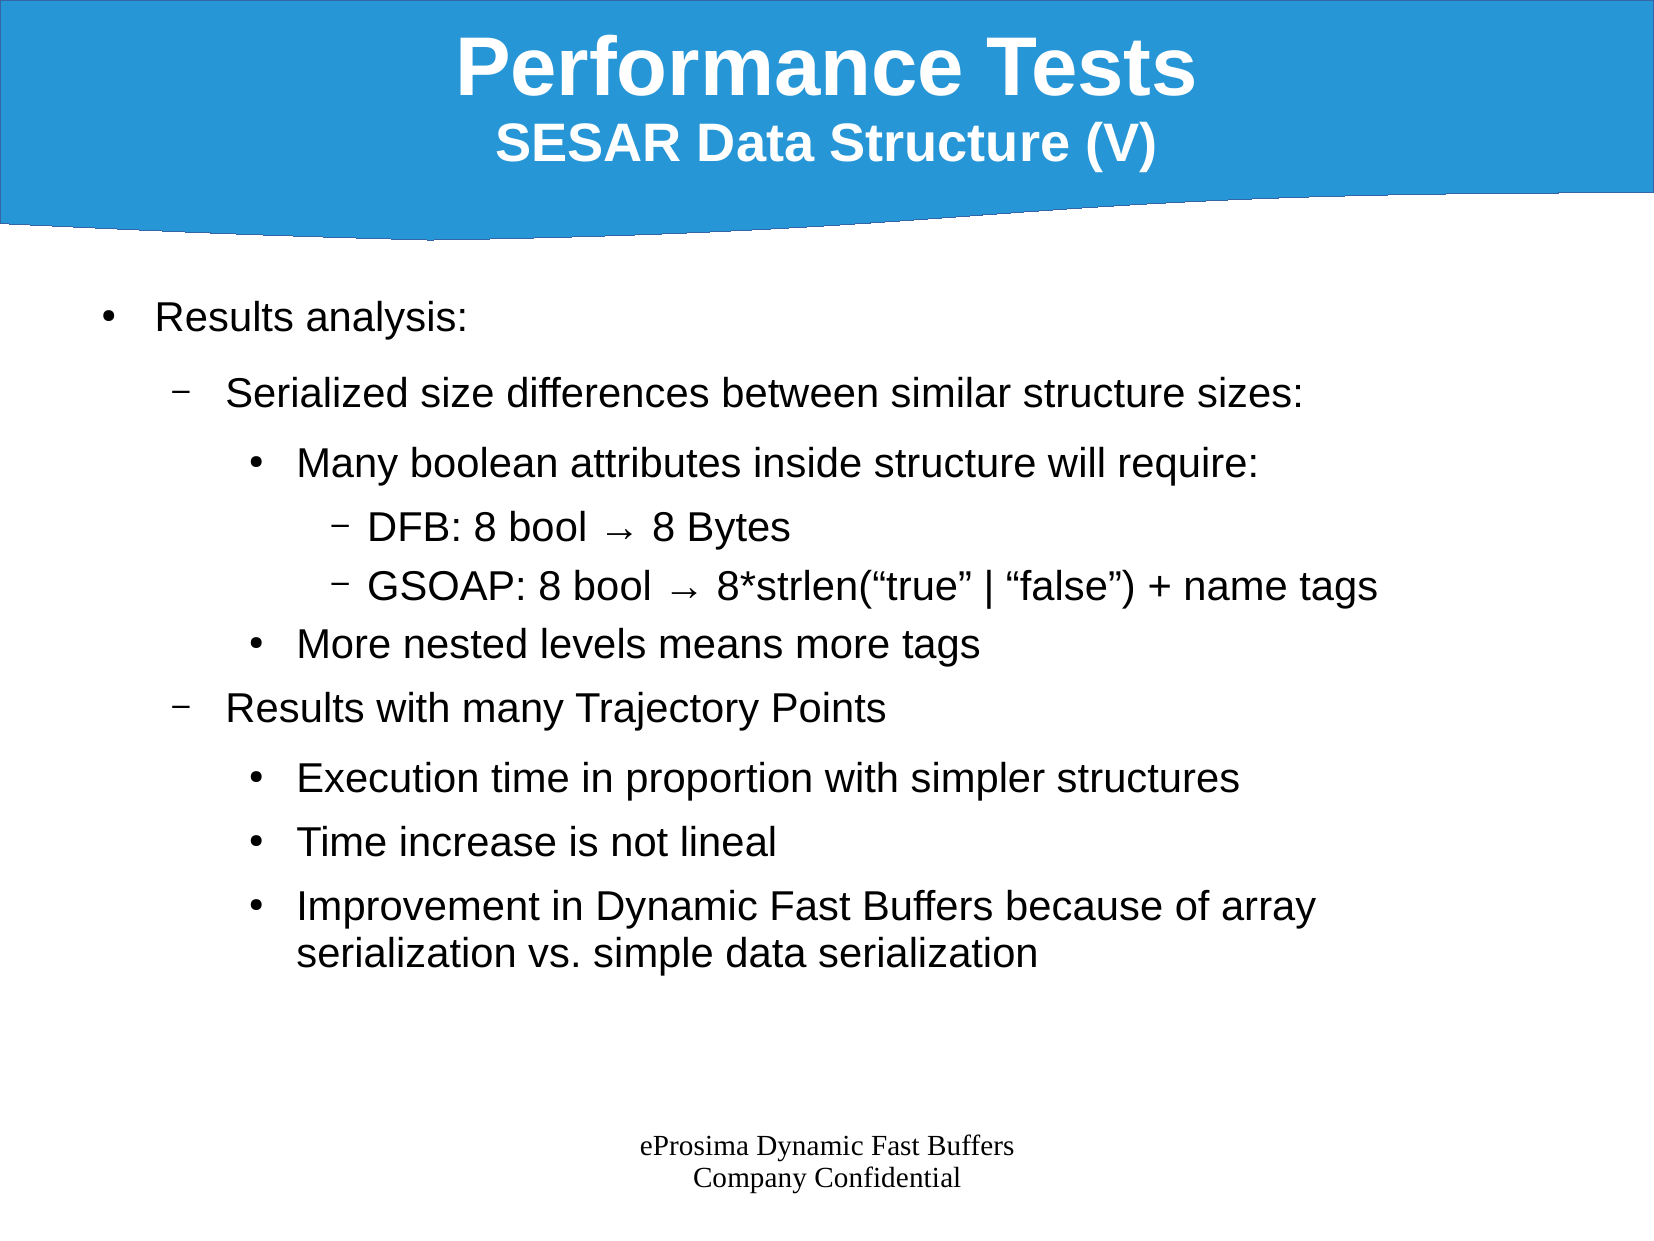

Performance Tests
SESAR Data Structure (V)
# Results analysis:
Serialized size differences between similar structure sizes:
Many boolean attributes inside structure will require:
DFB: 8 bool → 8 Bytes
GSOAP: 8 bool → 8*strlen(“true” | “false”) + name tags
More nested levels means more tags
Results with many Trajectory Points
Execution time in proportion with simpler structures
Time increase is not lineal
Improvement in Dynamic Fast Buffers because of array serialization vs. simple data serialization
eProsima Dynamic Fast Buffers